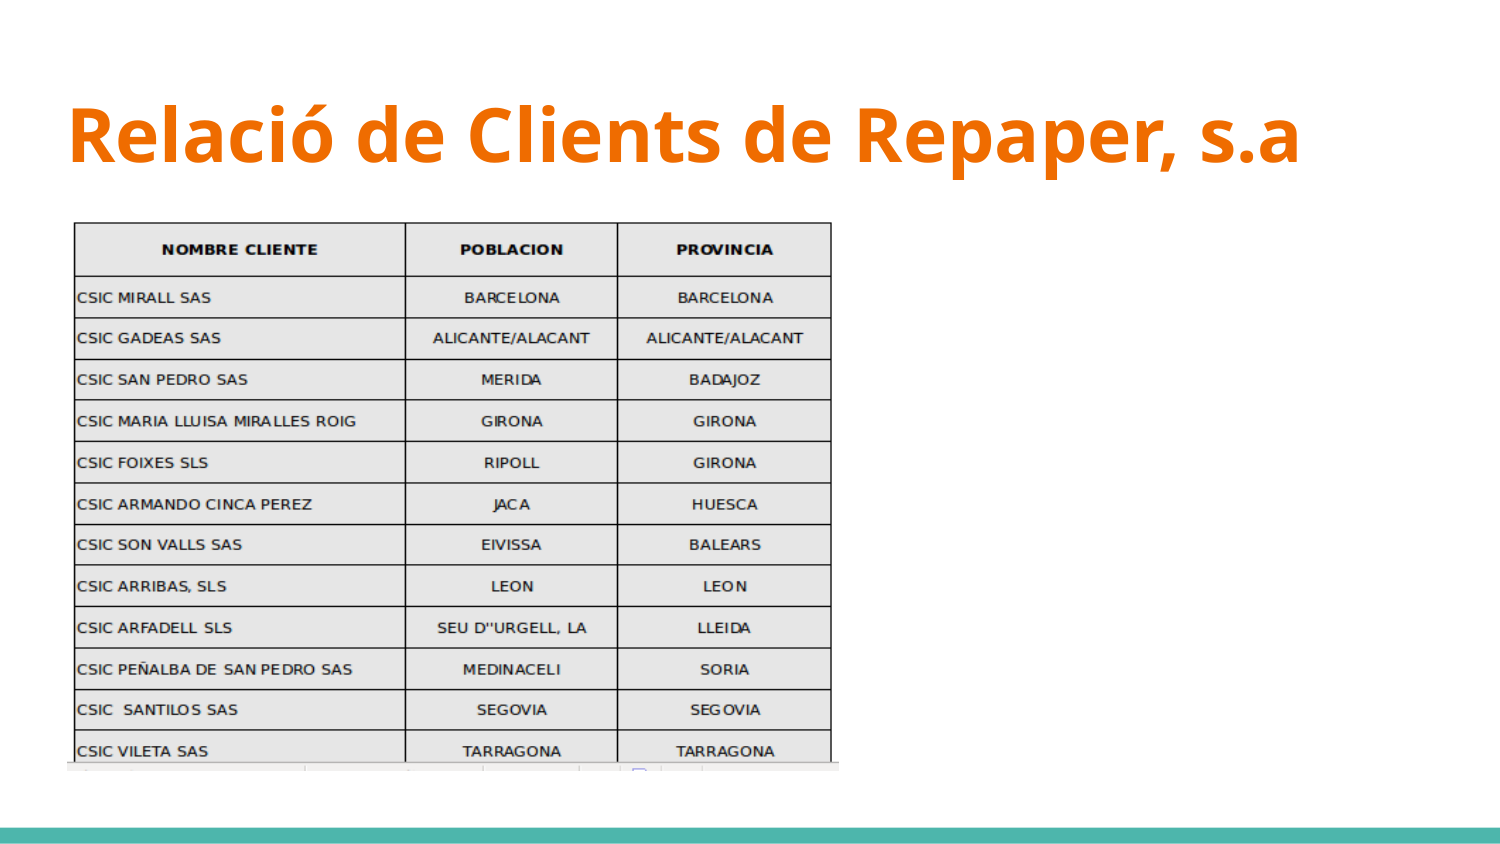

# Relació de Clients de Repaper, s.a